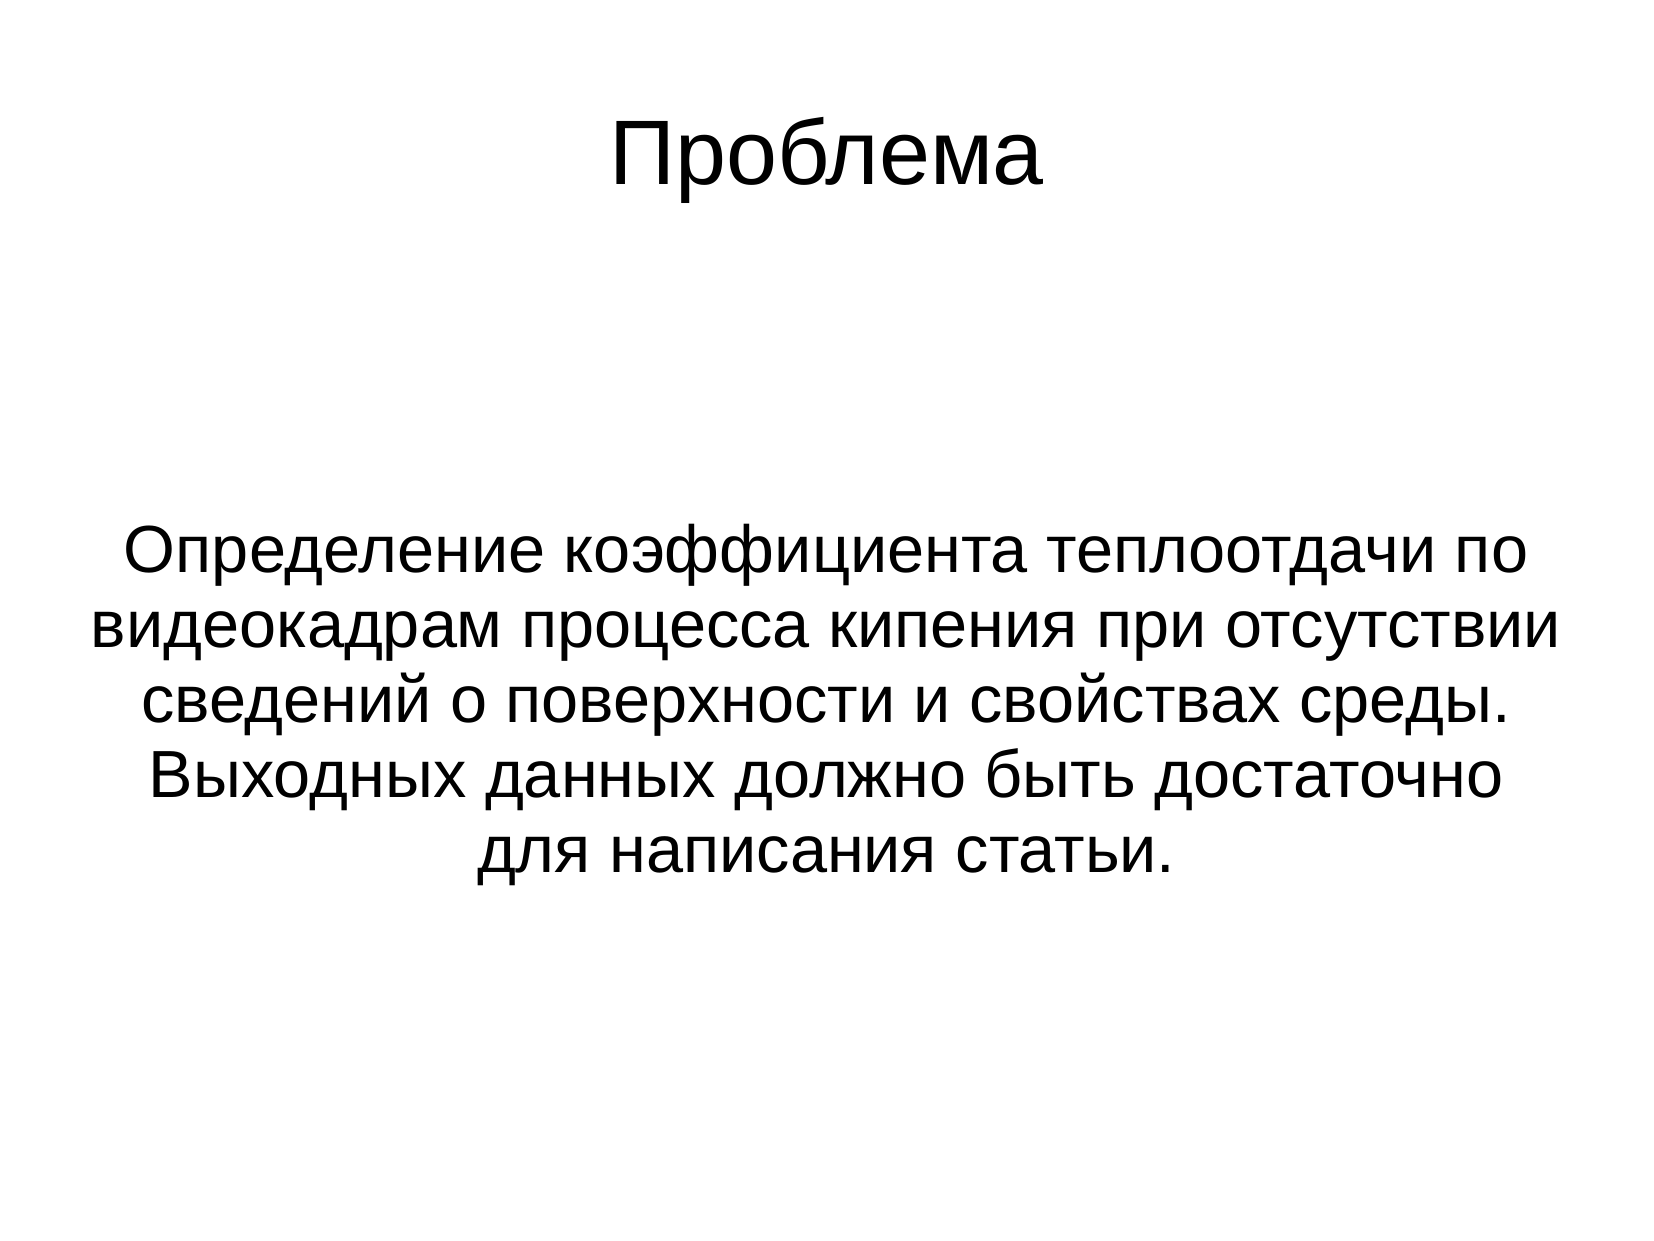

# Проблема
Определение коэффициента теплоотдачи по видеокадрам процесса кипения при отсутствии сведений о поверхности и свойствах среды. Выходных данных должно быть достаточно для написания статьи.